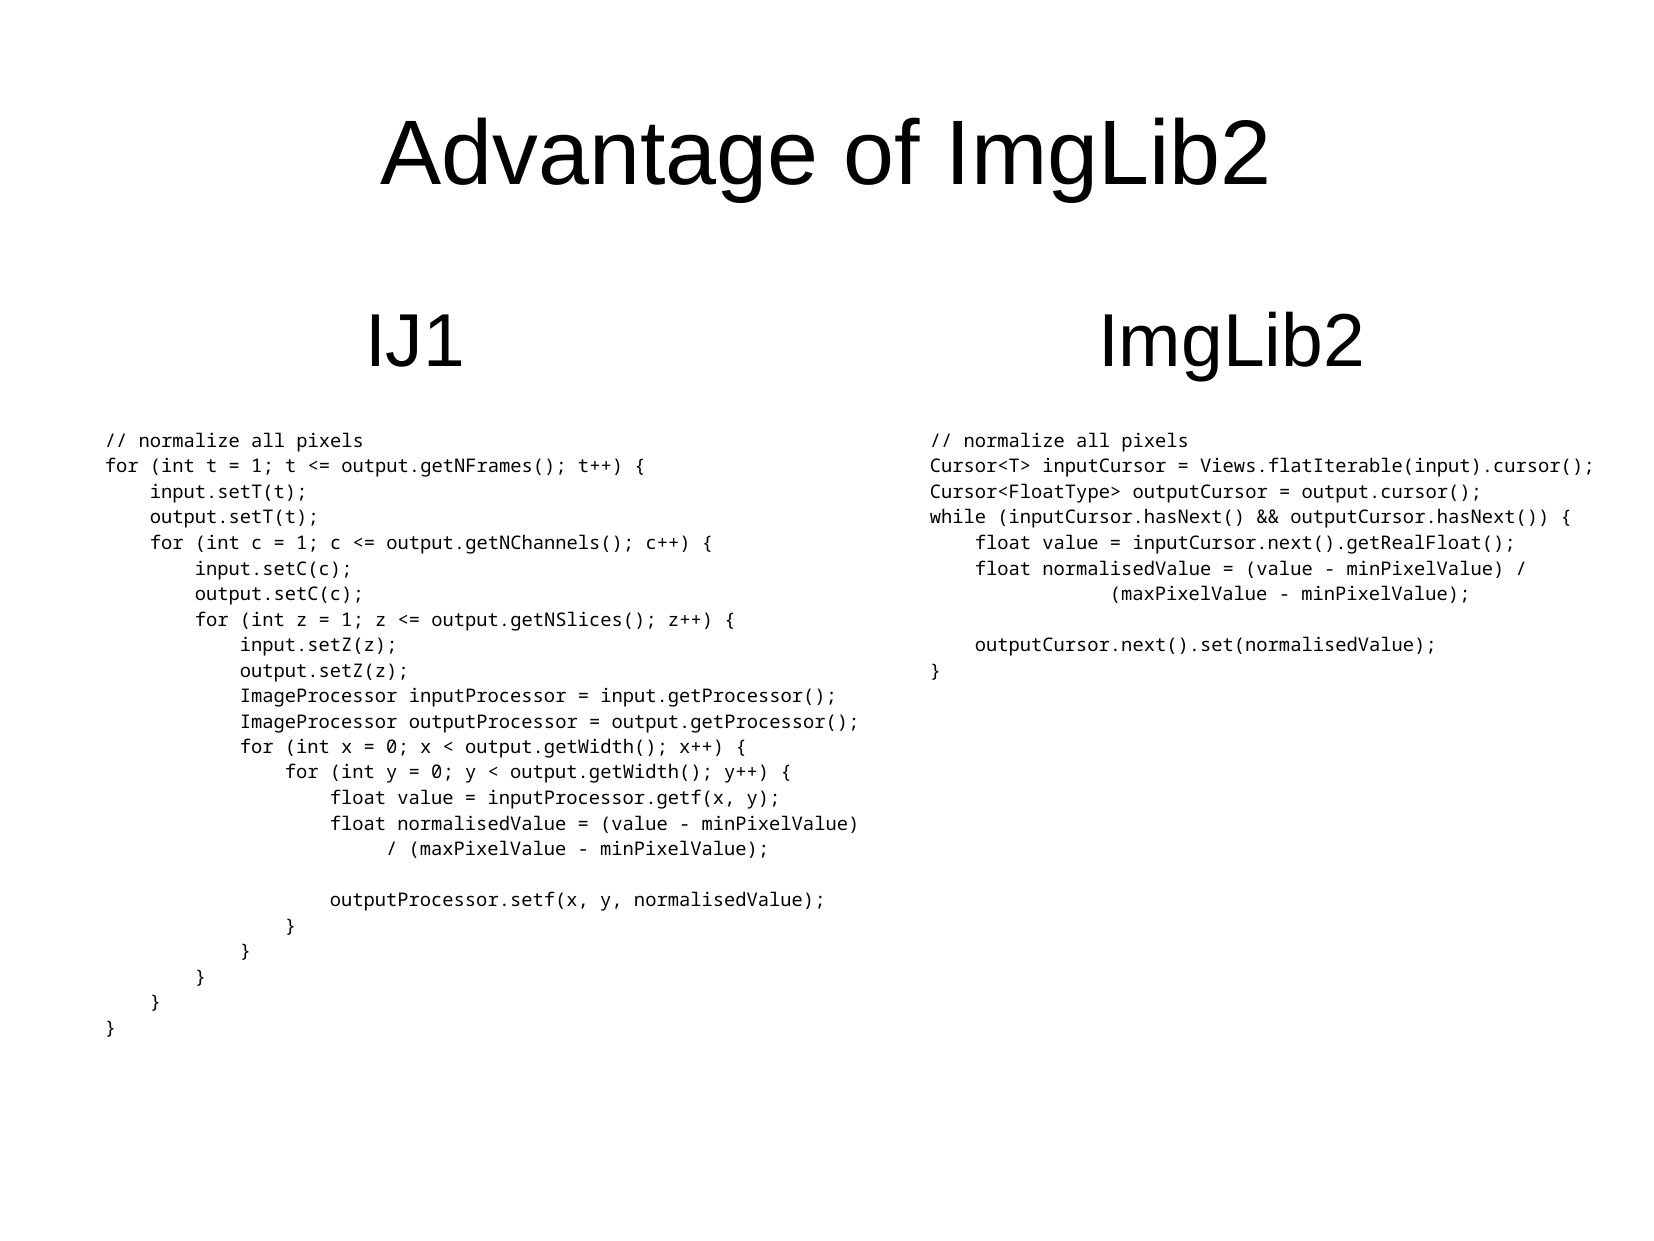

# Advantage of ImgLib2
IJ1
ImgLib2
// normalize all pixels
for (int t = 1; t <= output.getNFrames(); t++) {
 input.setT(t);
 output.setT(t);
 for (int c = 1; c <= output.getNChannels(); c++) {
 input.setC(c);
 output.setC(c);
 for (int z = 1; z <= output.getNSlices(); z++) {
 input.setZ(z);
 output.setZ(z);
 ImageProcessor inputProcessor = input.getProcessor();
 ImageProcessor outputProcessor = output.getProcessor();
 for (int x = 0; x < output.getWidth(); x++) {
 for (int y = 0; y < output.getWidth(); y++) {
 float value = inputProcessor.getf(x, y);
 float normalisedValue = (value - minPixelValue)
 / (maxPixelValue - minPixelValue);
 outputProcessor.setf(x, y, normalisedValue);
 }
 }
 }
 }
}
// normalize all pixels
Cursor<T> inputCursor = Views.flatIterable(input).cursor();
Cursor<FloatType> outputCursor = output.cursor();
while (inputCursor.hasNext() && outputCursor.hasNext()) {
 float value = inputCursor.next().getRealFloat();
 float normalisedValue = (value - minPixelValue) /
 (maxPixelValue - minPixelValue);
 outputCursor.next().set(normalisedValue);
}